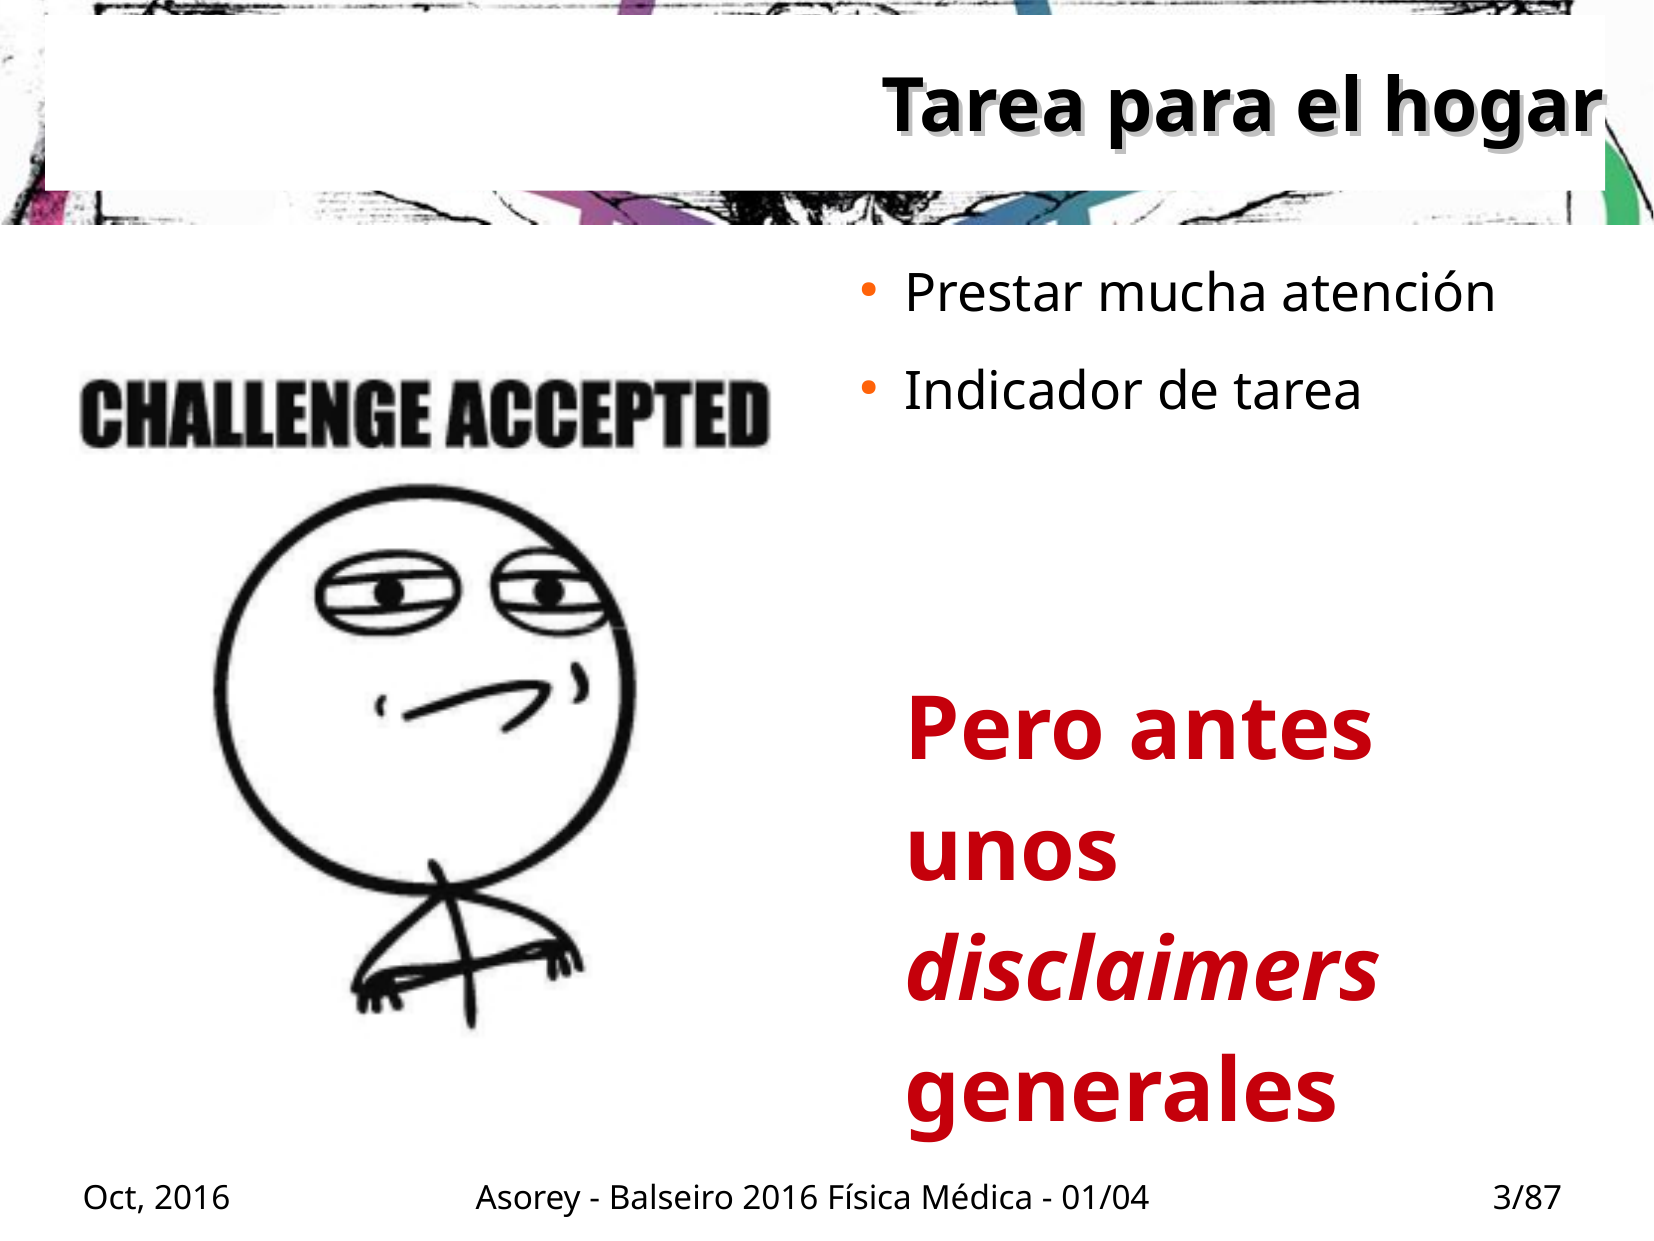

# Tarea para el hogar
Prestar mucha atención
Indicador de tarea
Pero antes unos disclaimers generales
Oct, 2016
Asorey - Balseiro 2016 Física Médica - 01/04
3